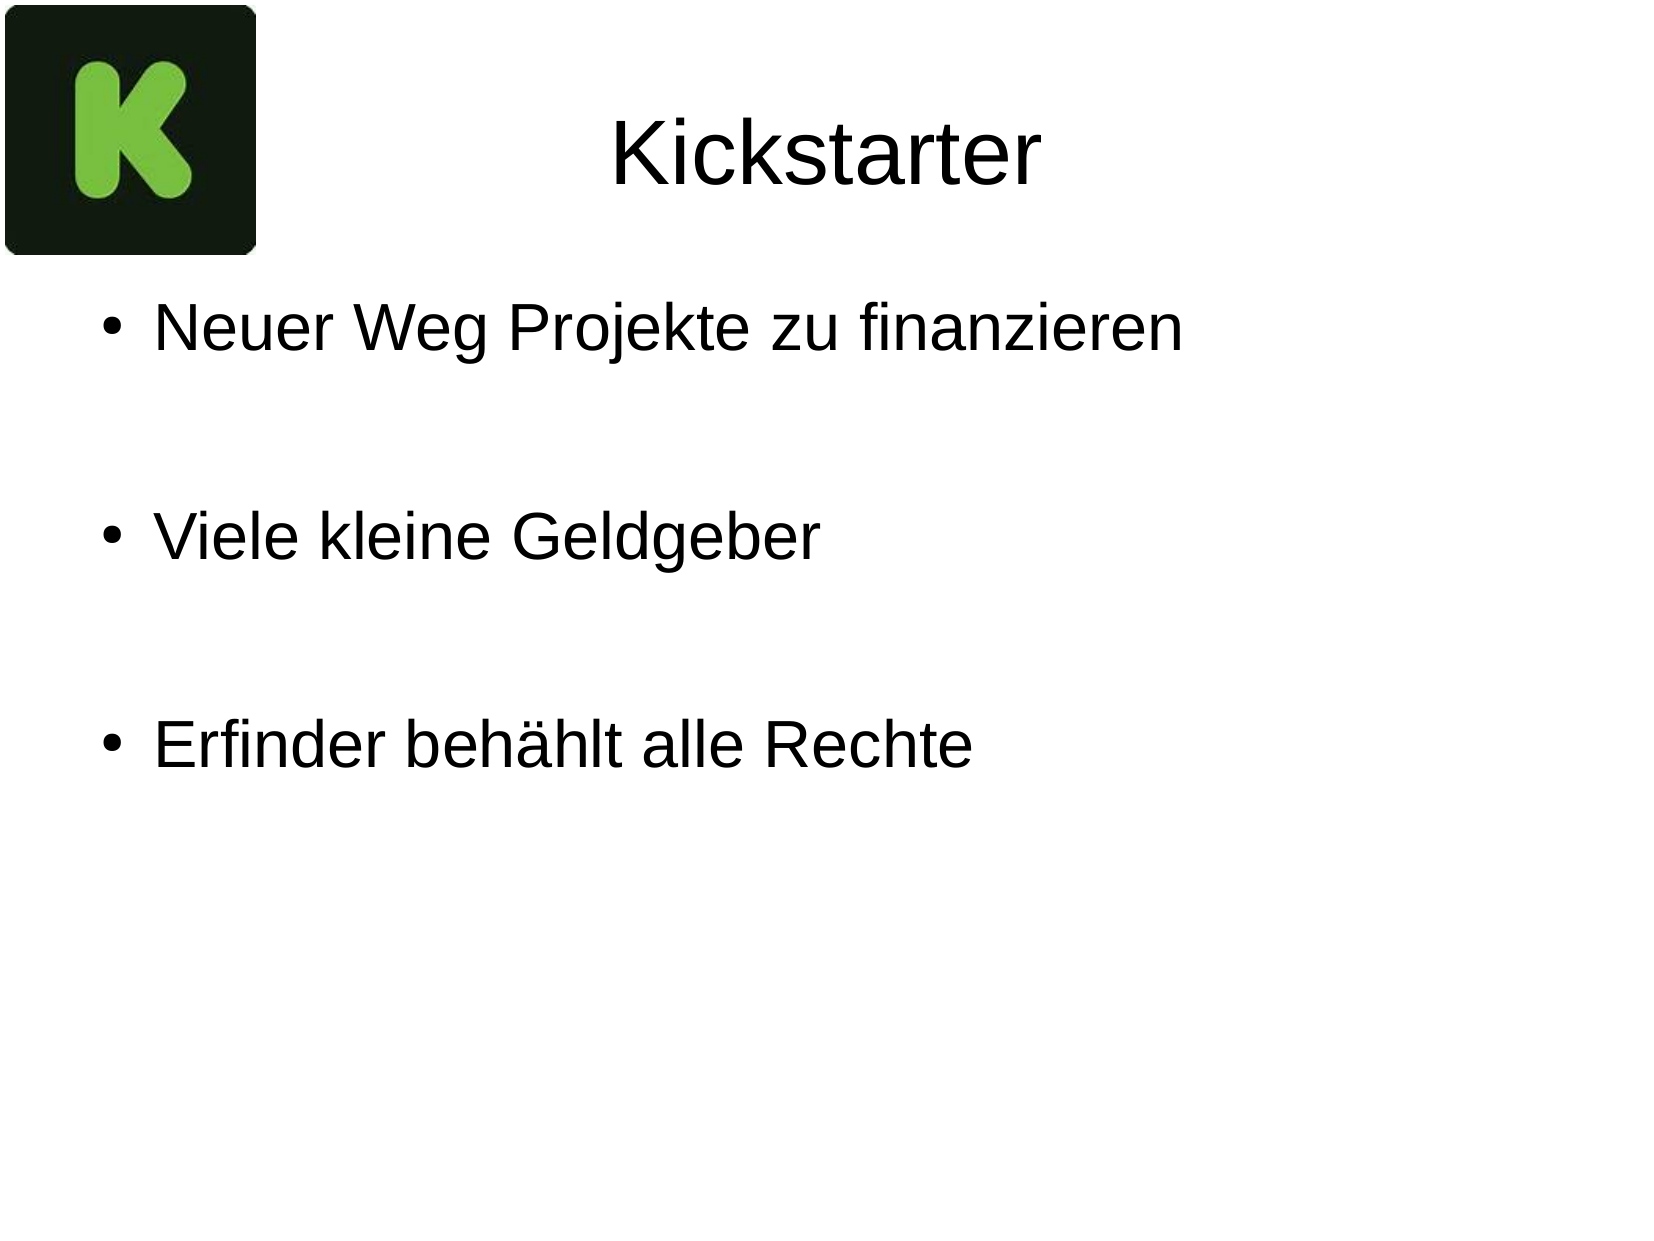

# Kickstarter
Neuer Weg Projekte zu finanzieren
Viele kleine Geldgeber
Erfinder behählt alle Rechte